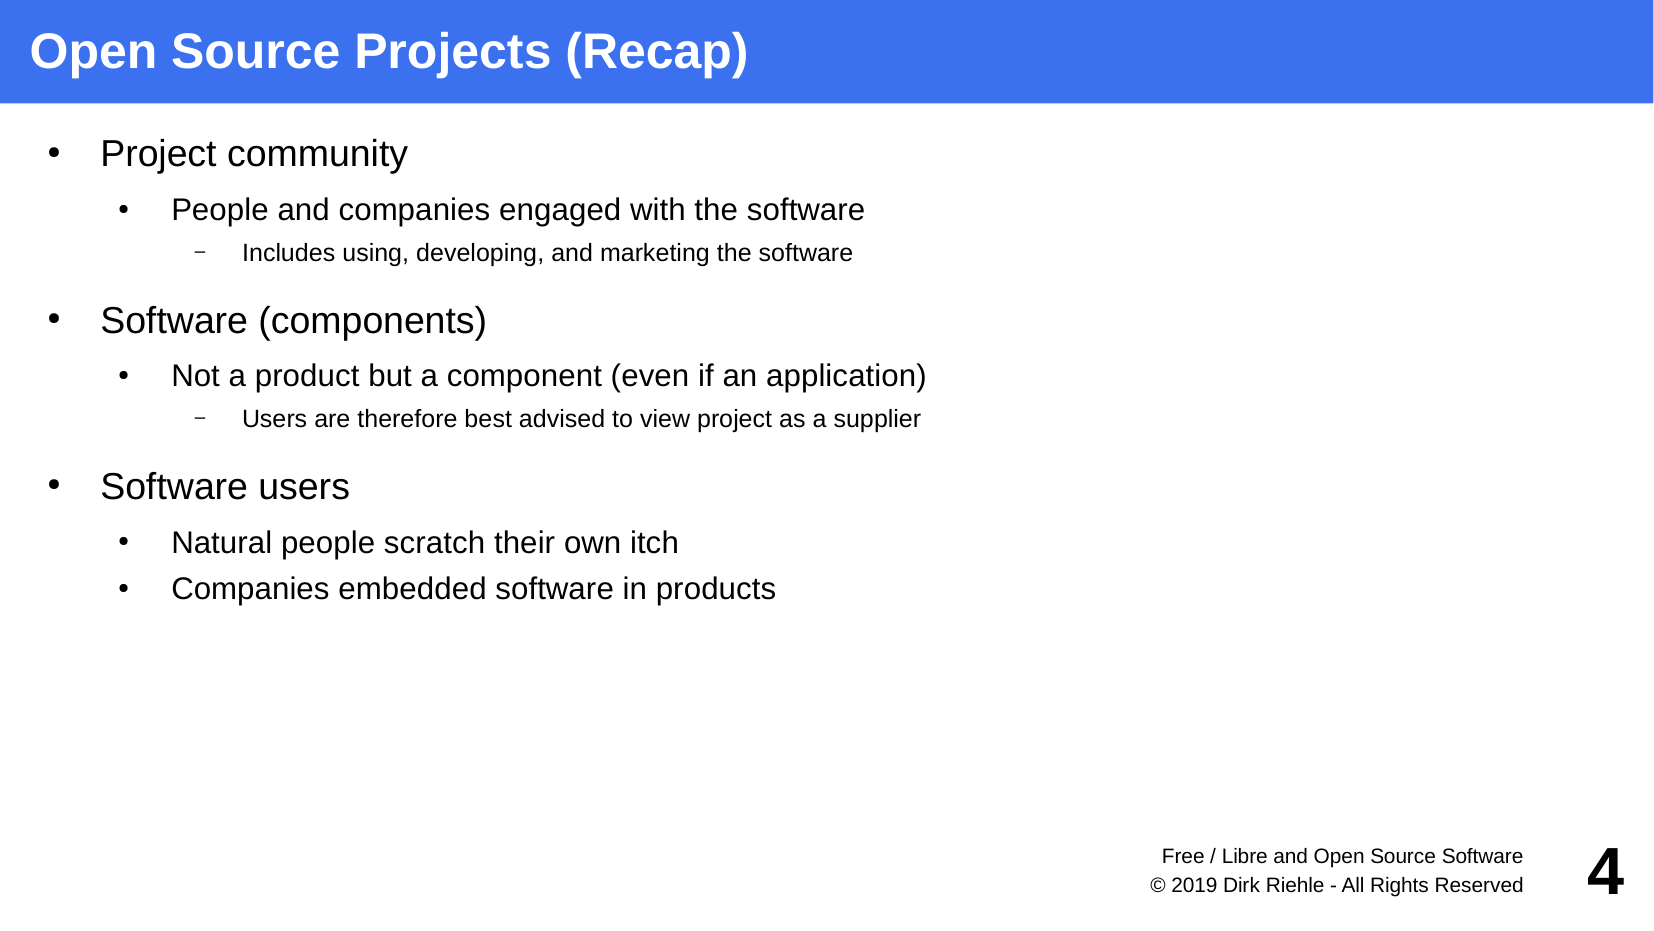

# Open Source Projects (Recap)
Project community
People and companies engaged with the software
Includes using, developing, and marketing the software
Software (components)
Not a product but a component (even if an application)
Users are therefore best advised to view project as a supplier
Software users
Natural people scratch their own itch
Companies embedded software in products
Free / Libre and Open Source Software
4
© 2019 Dirk Riehle - All Rights Reserved